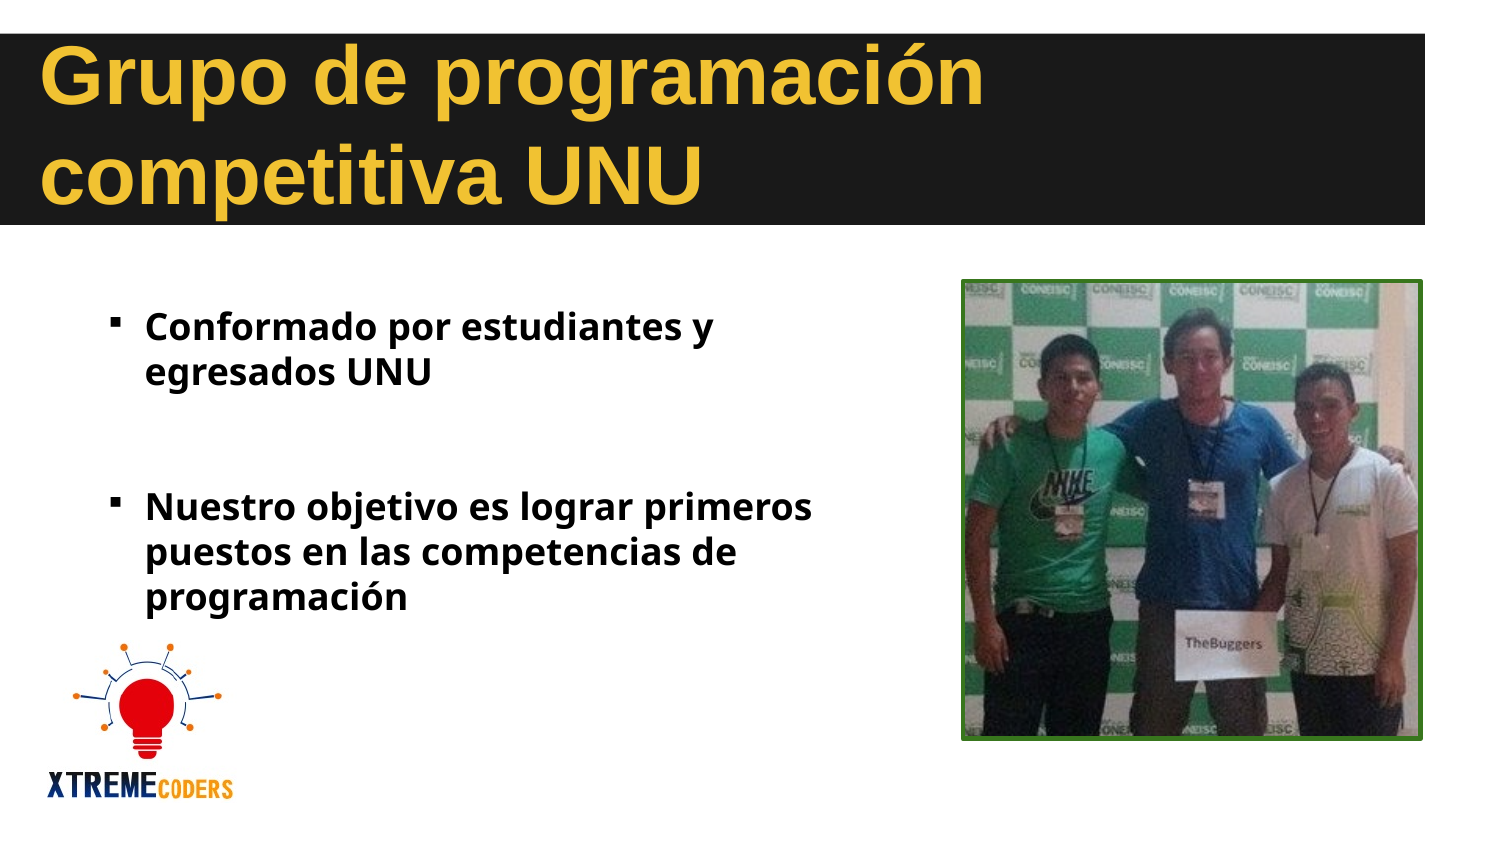

Grupo de programación competitiva UNU
Conformado por estudiantes y egresados UNU
Nuestro objetivo es lograr primeros puestos en las competencias de programación